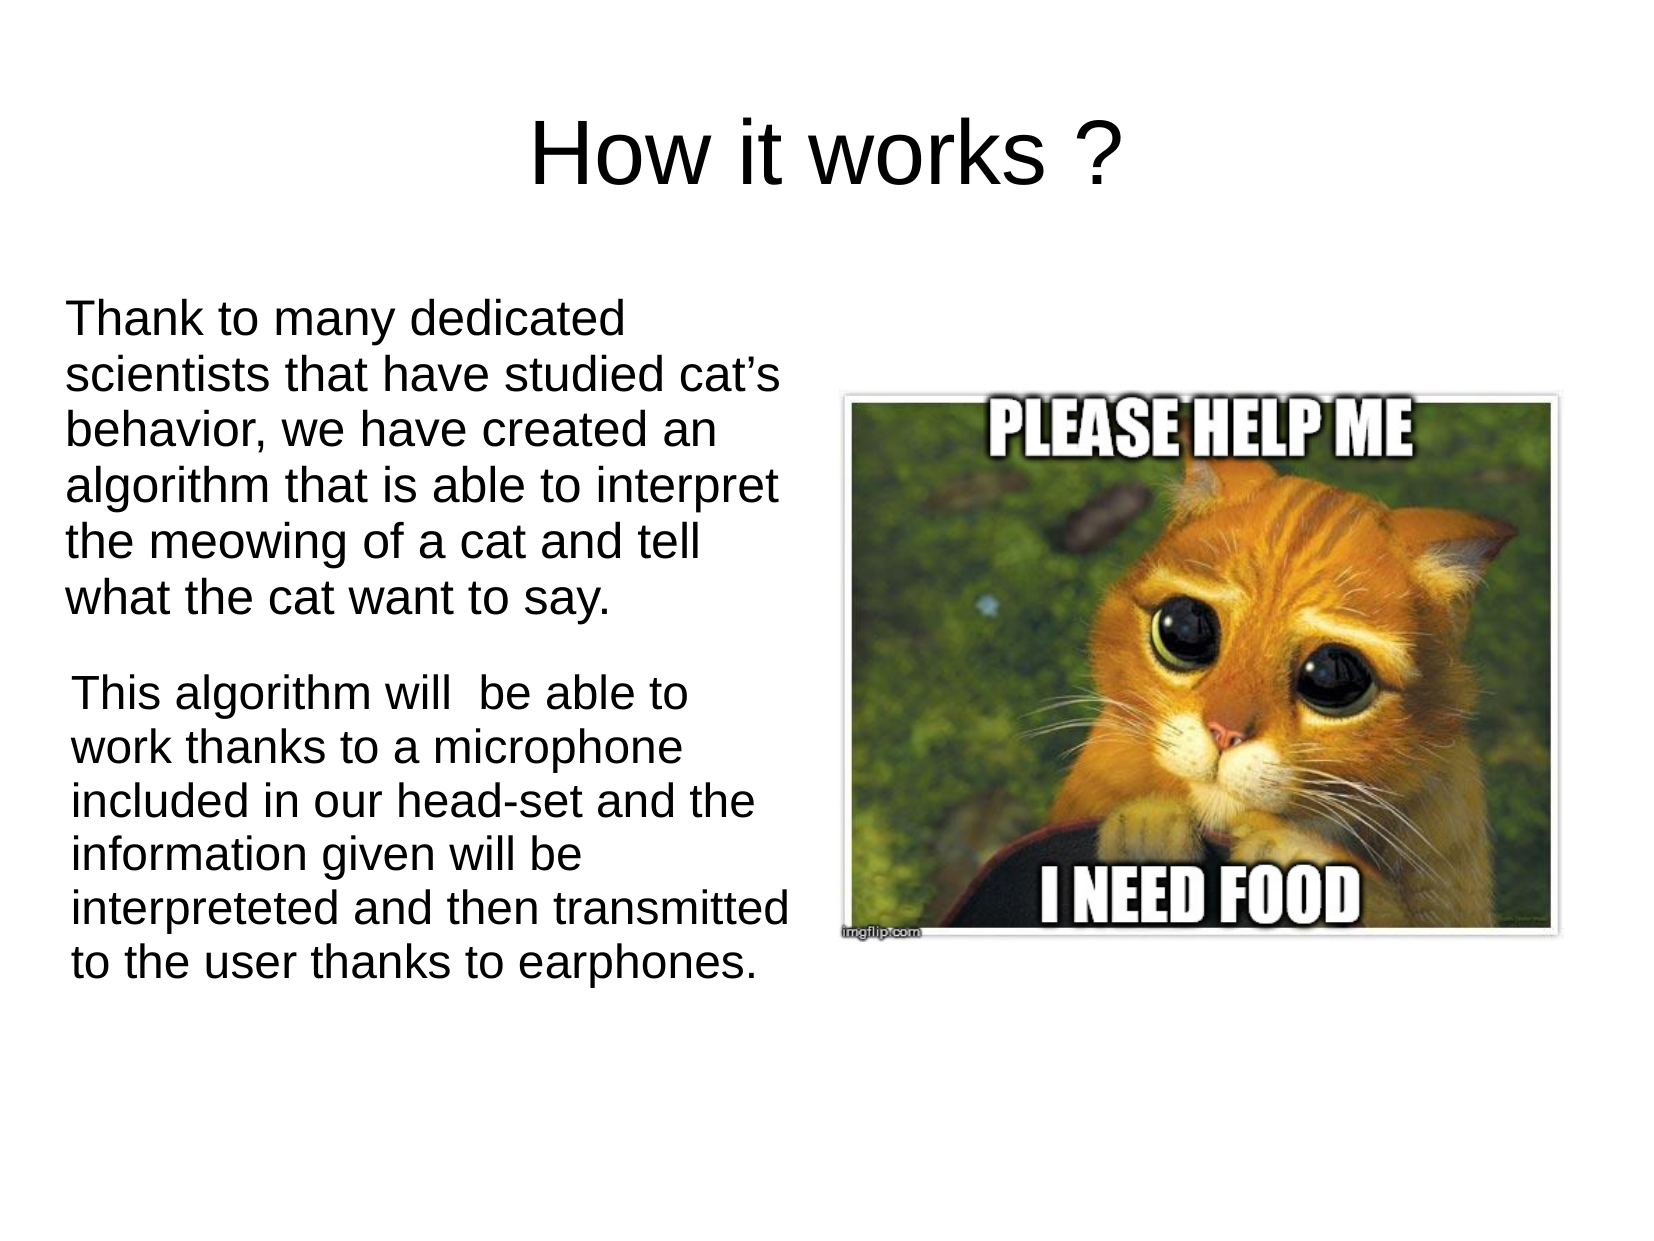

# How it works ?
Thank to many dedicated scientists that have studied cat’s behavior, we have created an algorithm that is able to interpret the meowing of a cat and tell what the cat want to say.
This algorithm will be able to work thanks to a microphone included in our head-set and the information given will be interpreteted and then transmitted to the user thanks to earphones.